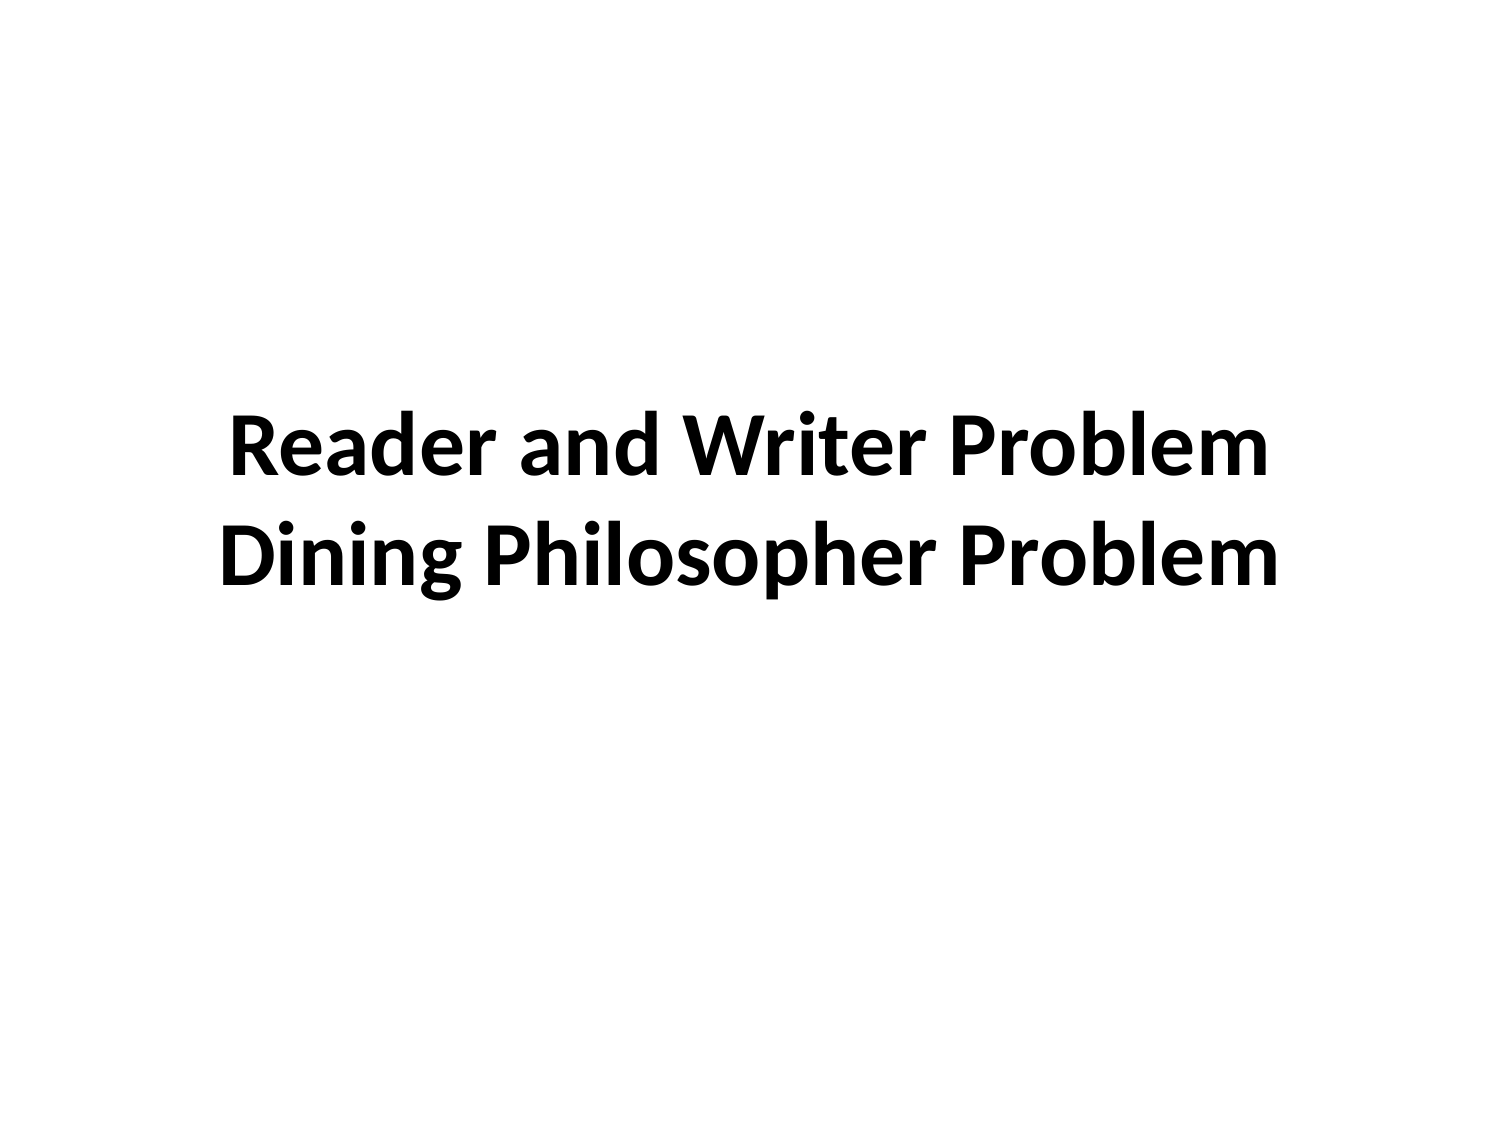

# Reader and Writer Problem Dining Philosopher Problem